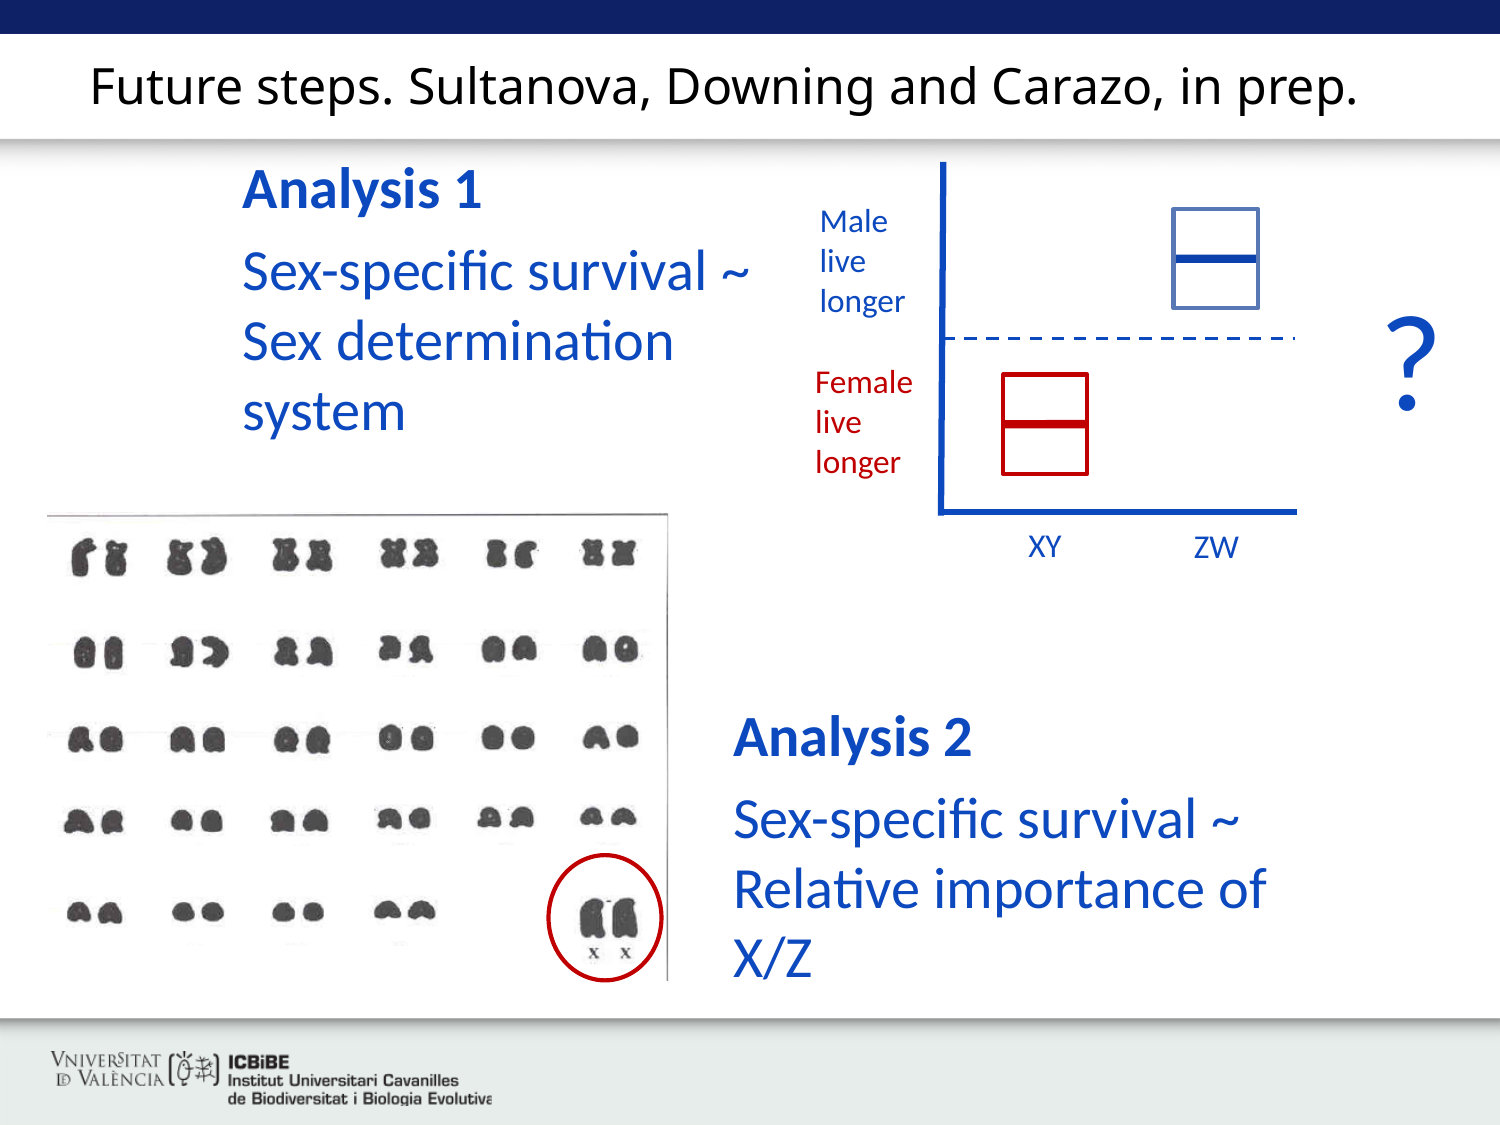

# Future steps. Sultanova, Downing and Carazo, in prep.
Analysis 1
Sex-specific survival ~ Sex determination system
XY
Male live longer
?
Female live longer
ZW
Analysis 2
Sex-specific survival ~ Relative importance of X/Z